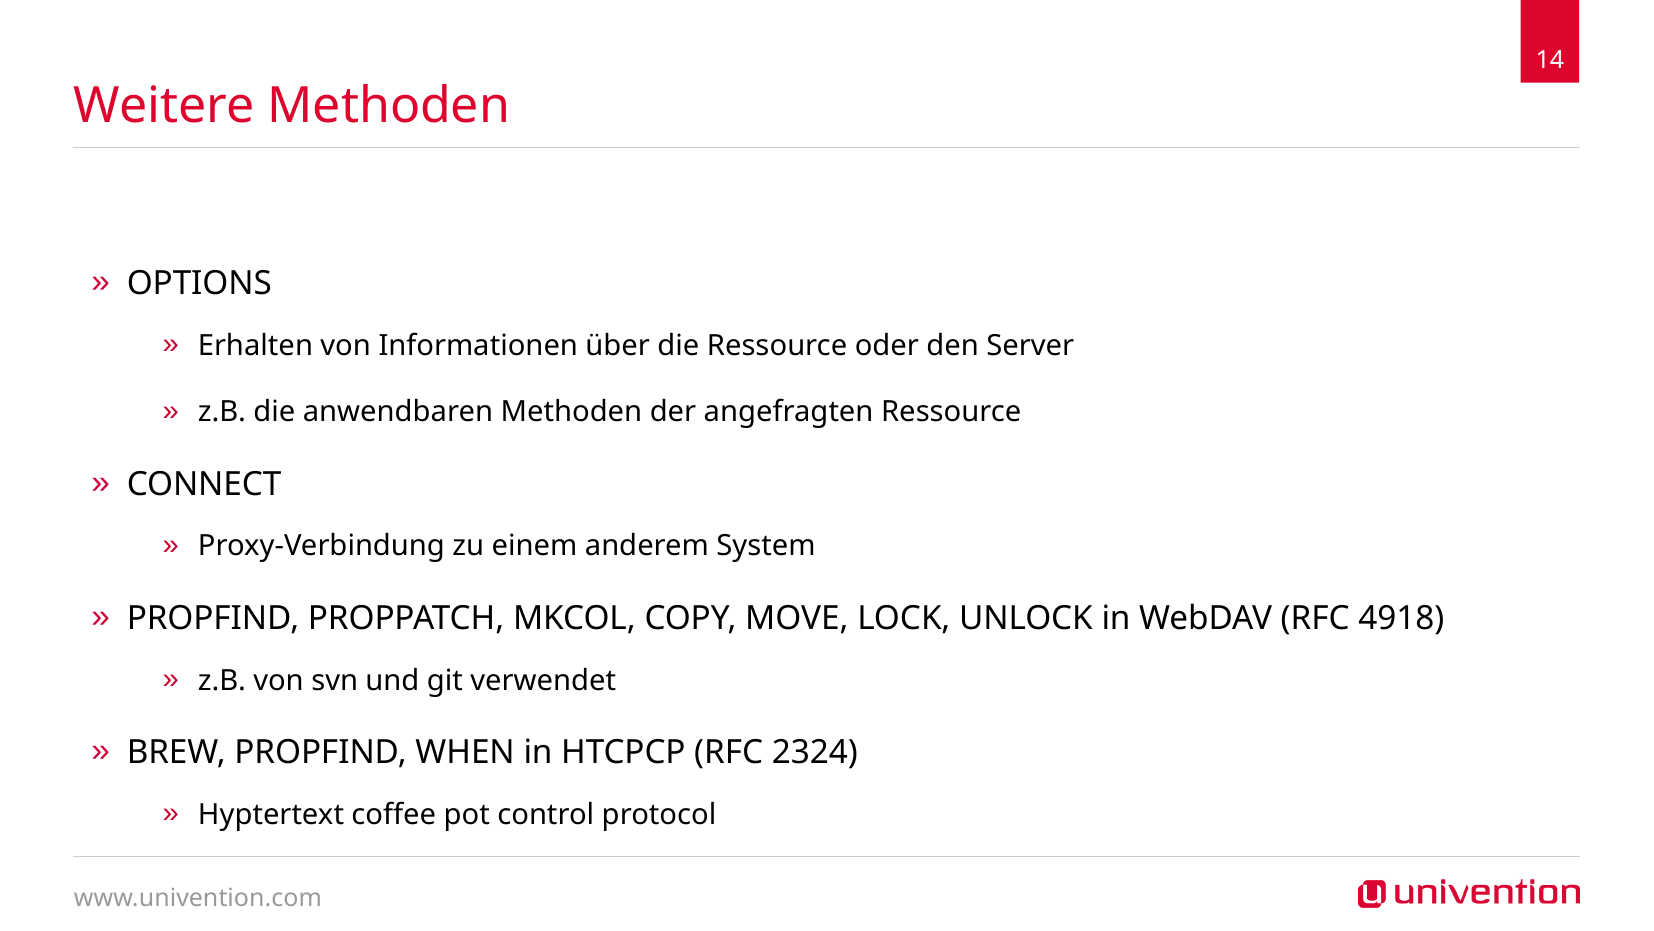

# Weitere Methoden
OPTIONS
Erhalten von Informationen über die Ressource oder den Server
z.B. die anwendbaren Methoden der angefragten Ressource
CONNECT
Proxy-Verbindung zu einem anderem System
PROPFIND, PROPPATCH, MKCOL, COPY, MOVE, LOCK, UNLOCK in WebDAV (RFC 4918)
z.B. von svn und git verwendet
BREW, PROPFIND, WHEN in HTCPCP (RFC 2324)
Hyptertext coffee pot control protocol